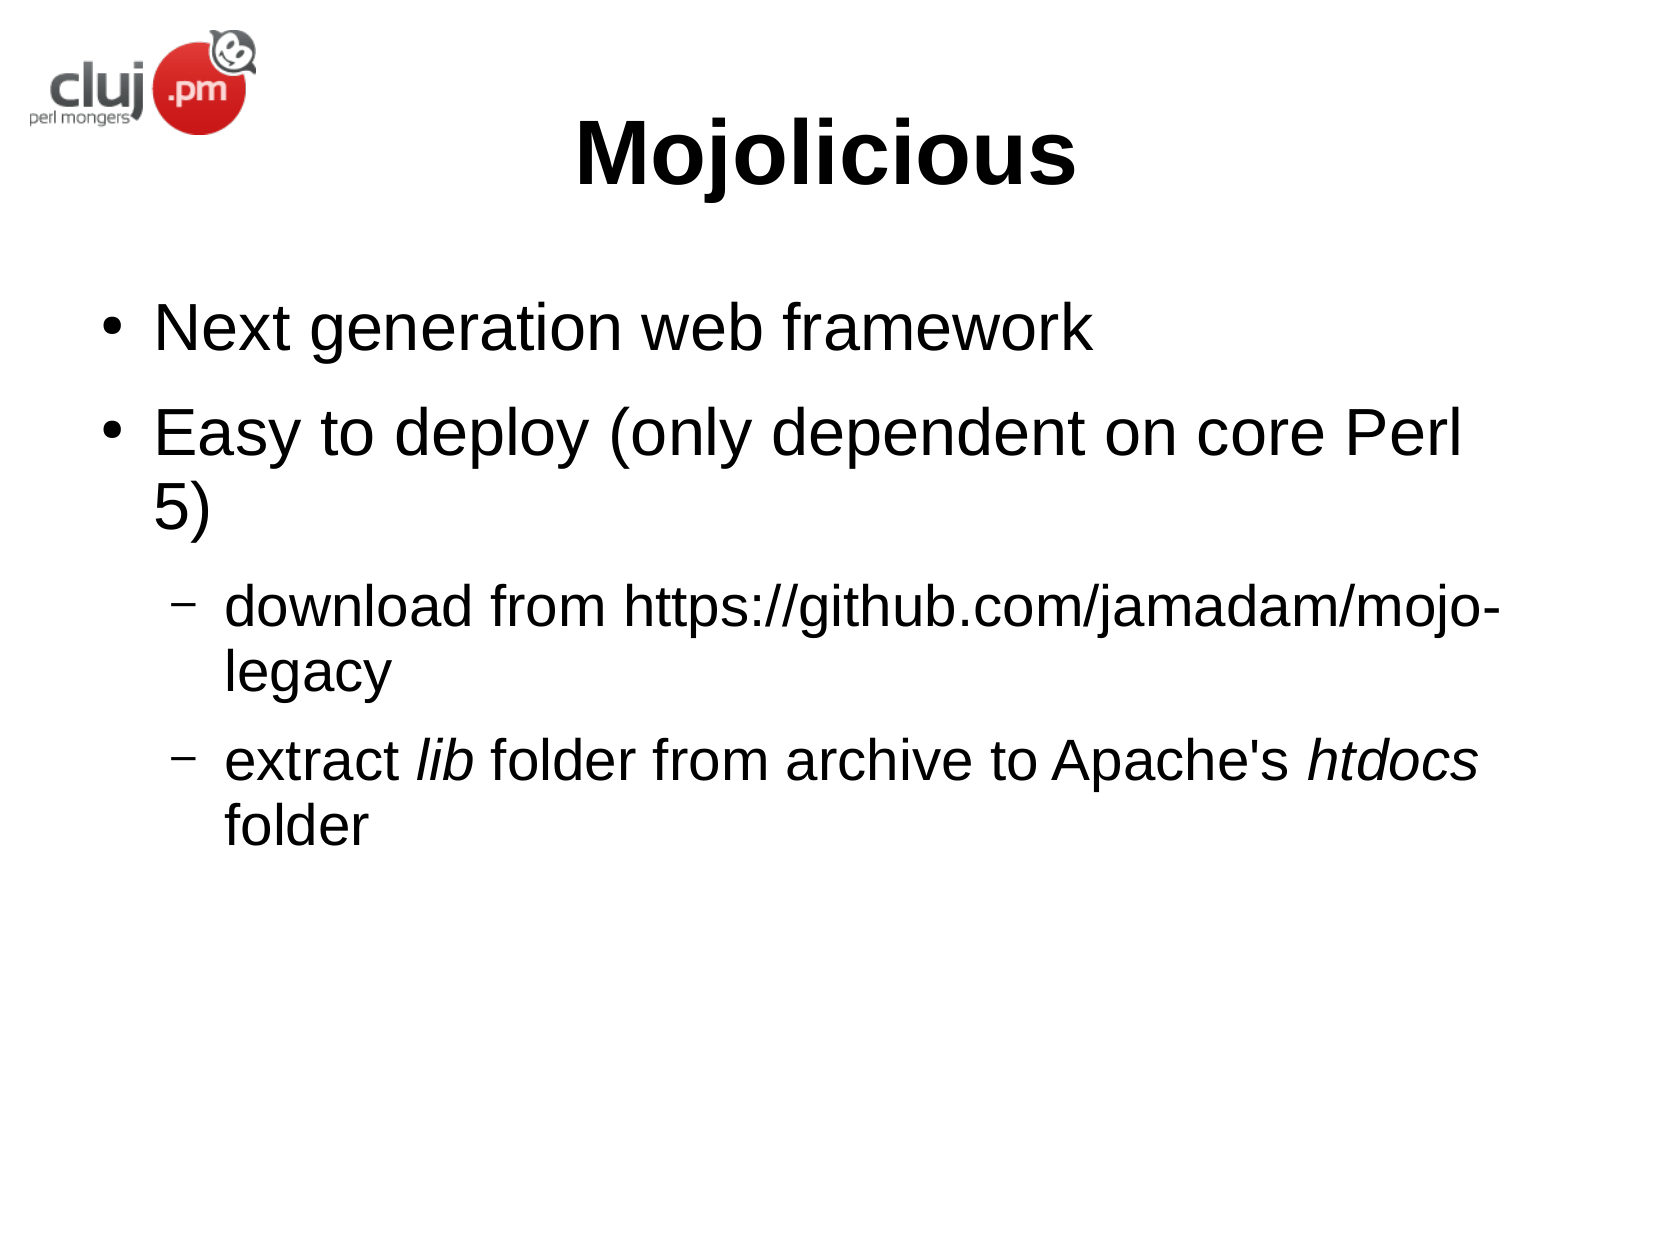

# Mojolicious
Next generation web framework
Easy to deploy (only dependent on core Perl 5)
download from https://github.com/jamadam/mojo-legacy
extract lib folder from archive to Apache's htdocs folder